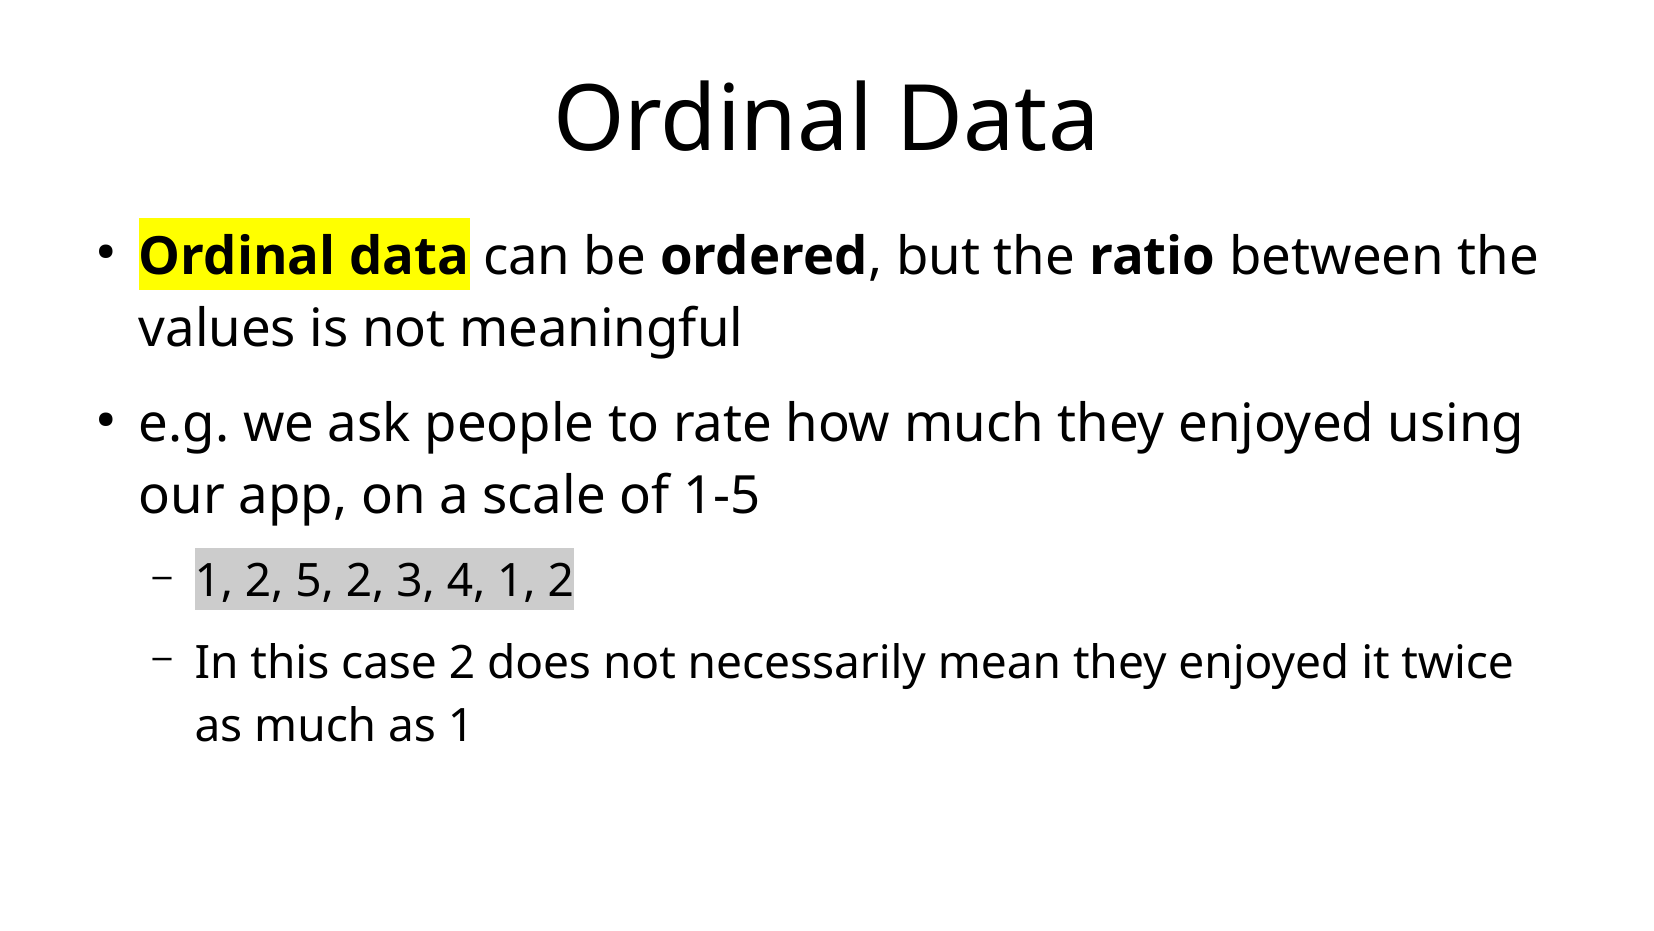

# Ordinal Data
Ordinal data can be ordered, but the ratio between the values is not meaningful
e.g. we ask people to rate how much they enjoyed using our app, on a scale of 1-5
1, 2, 5, 2, 3, 4, 1, 2
In this case 2 does not necessarily mean they enjoyed it twice as much as 1